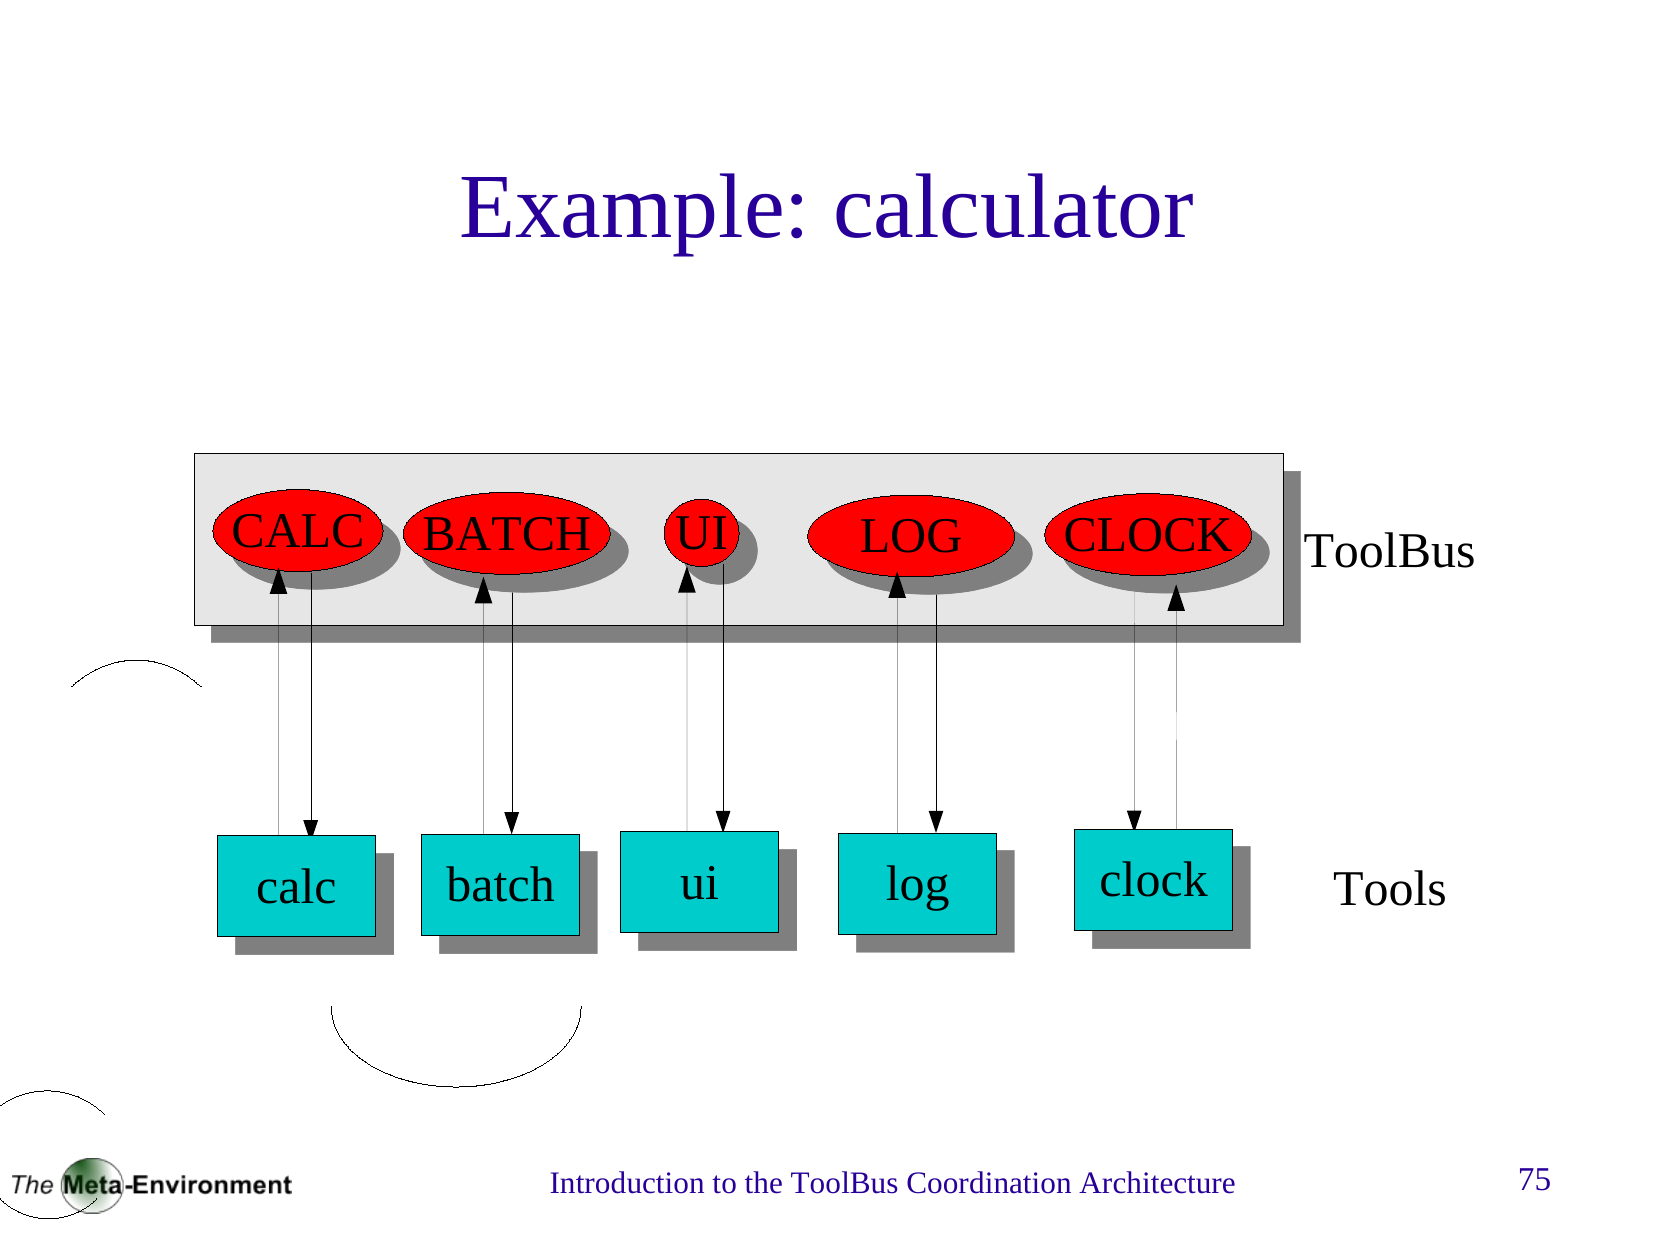

# Example: calculator
CALC
BATCH
CLOCK
LOG
UI
ToolBus
clock
ui
log
batch
calc
Tools